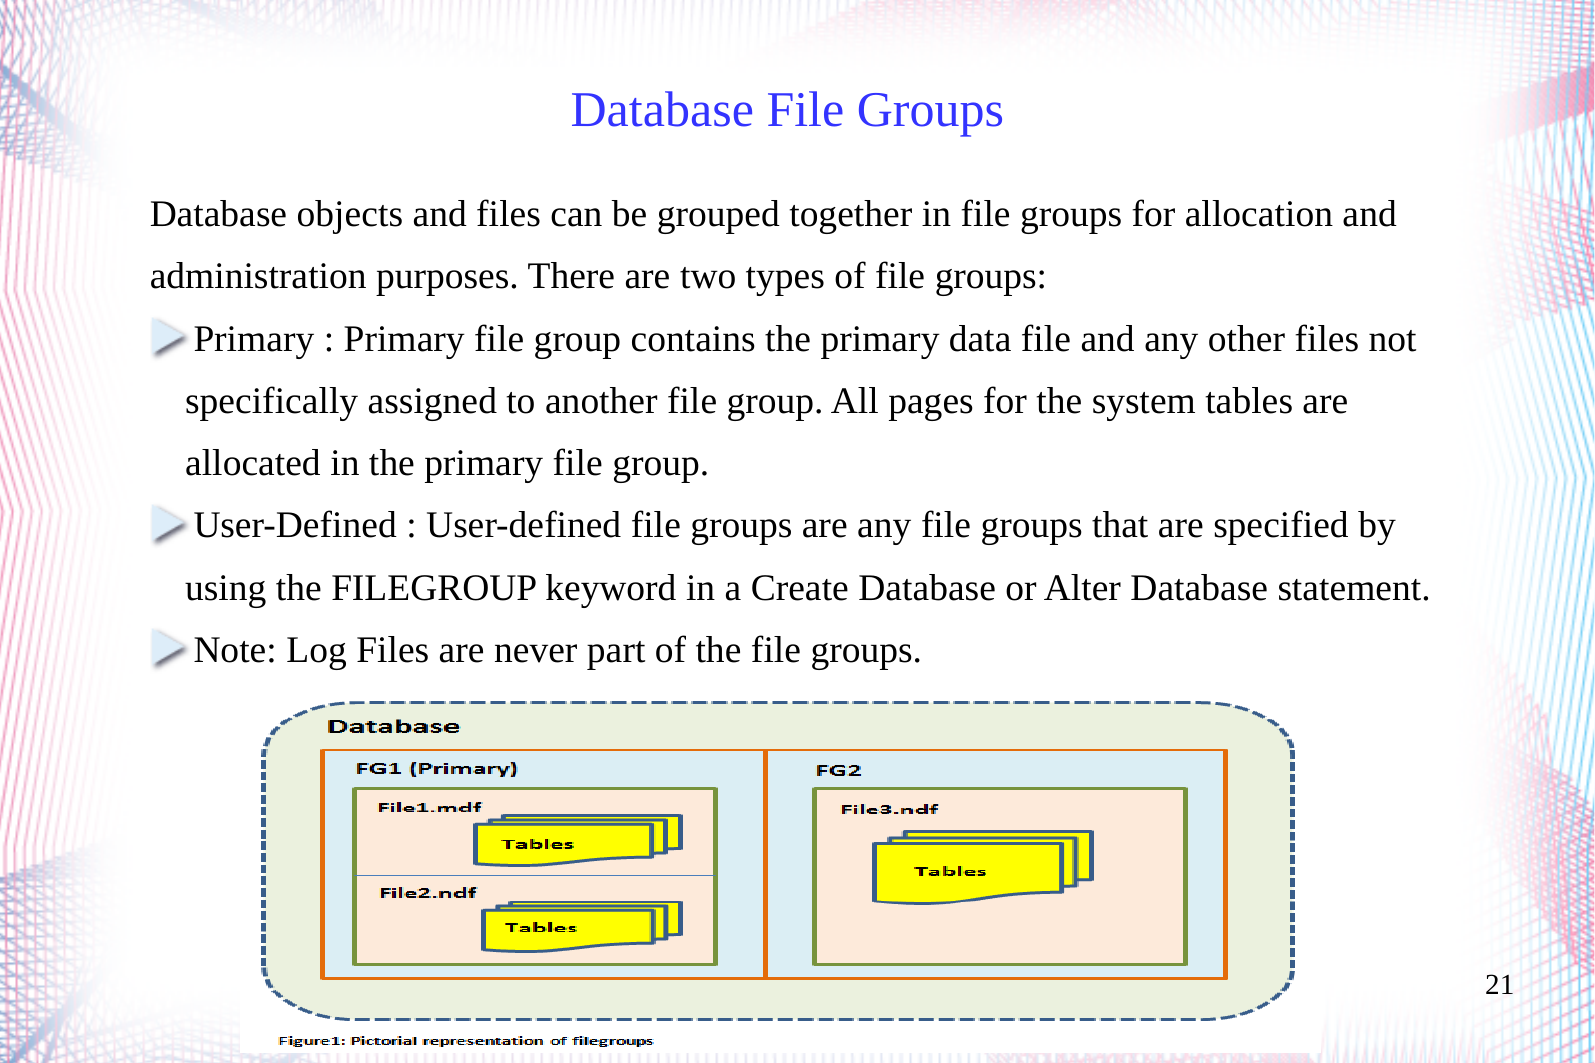

Database File Groups
Database objects and files can be grouped together in file groups for allocation and administration purposes. There are two types of file groups:
Primary : Primary file group contains the primary data file and any other files not specifically assigned to another file group. All pages for the system tables are allocated in the primary file group.
User-Defined : User-defined file groups are any file groups that are specified by using the FILEGROUP keyword in a Create Database or Alter Database statement.
Note: Log Files are never part of the file groups.
21